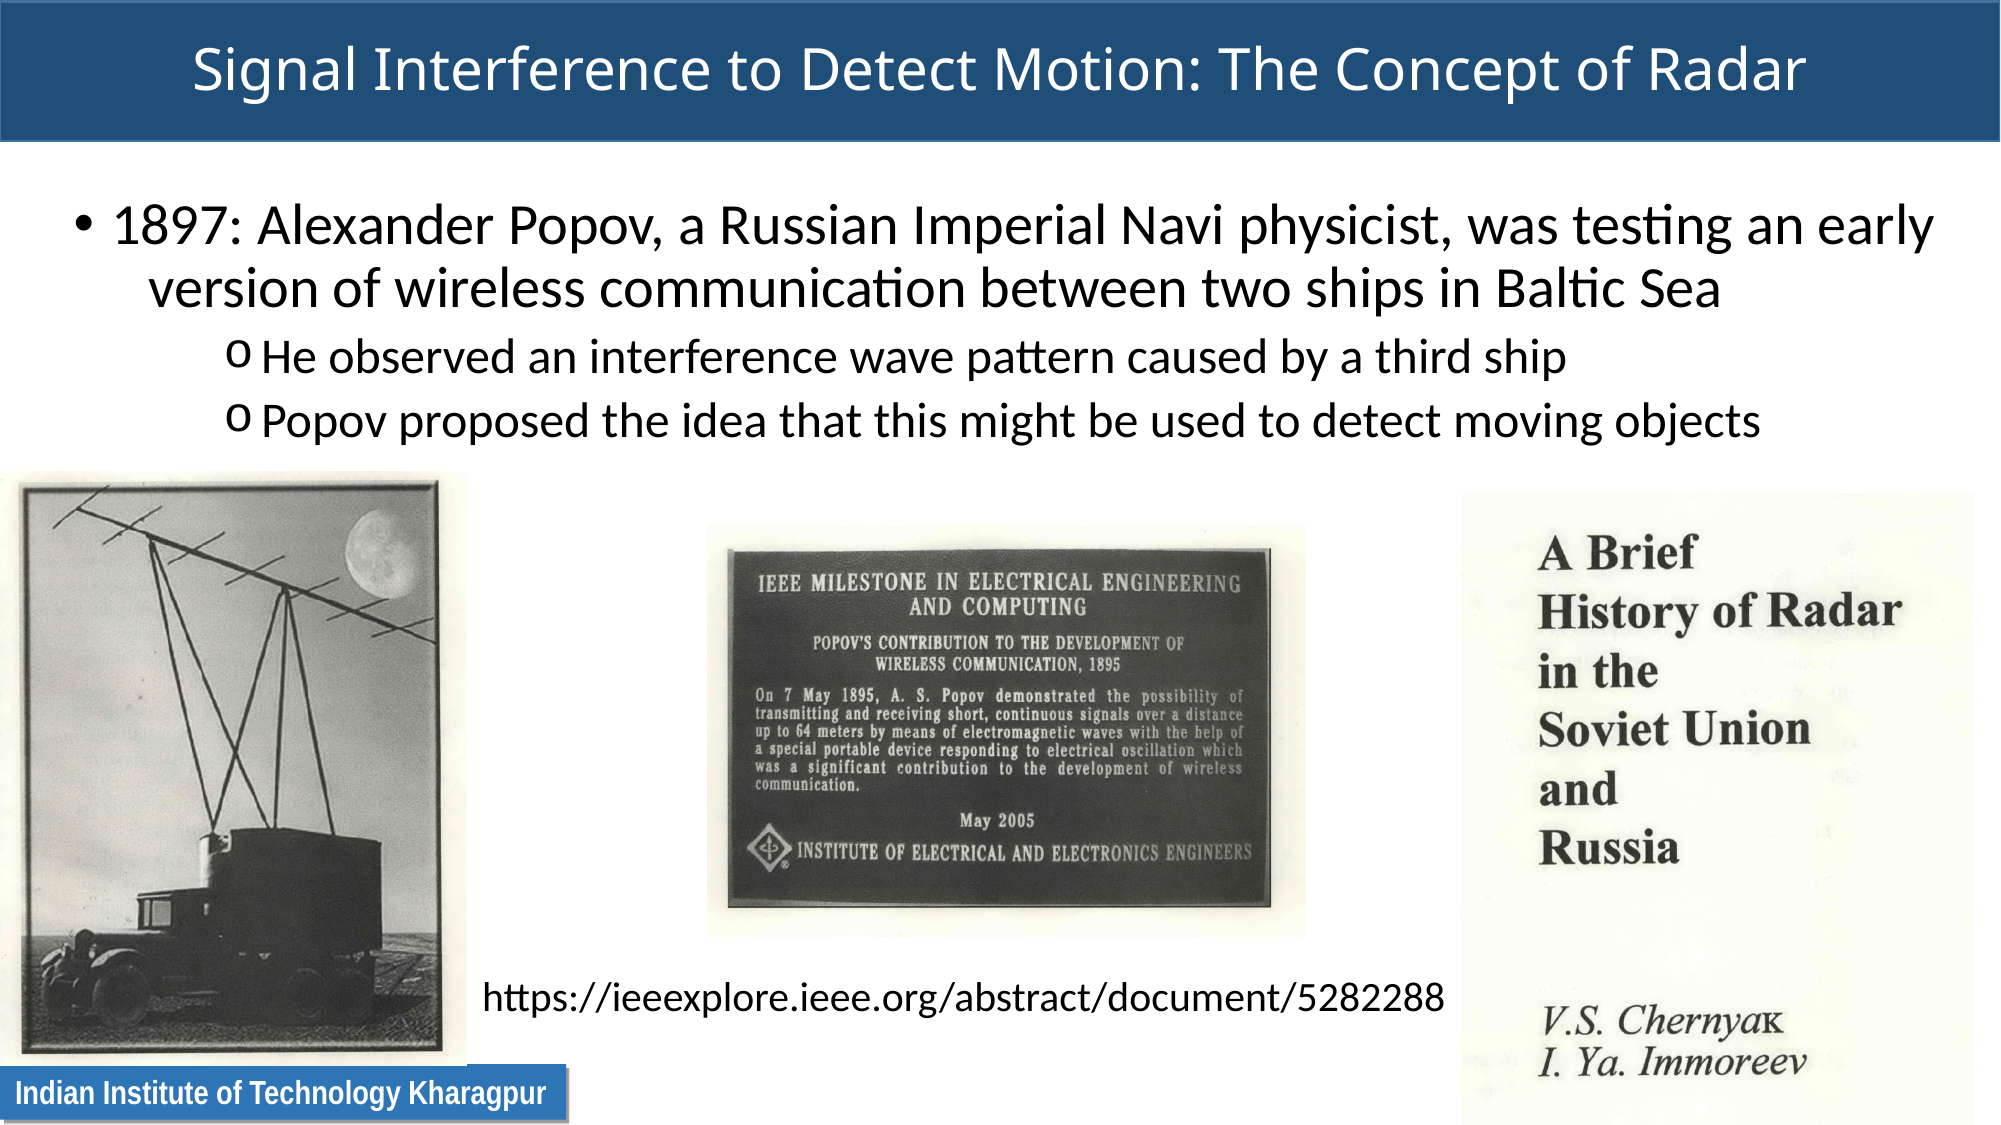

Signal Interference to Detect Motion: The Concept of Radar
# 1897: Alexander Popov, a Russian Imperial Navi physicist, was testing an early version of wireless communication between two ships in Baltic Sea
He observed an interference wave pattern caused by a third ship
Popov proposed the idea that this might be used to detect moving objects
https://ieeexplore.ieee.org/abstract/document/5282288